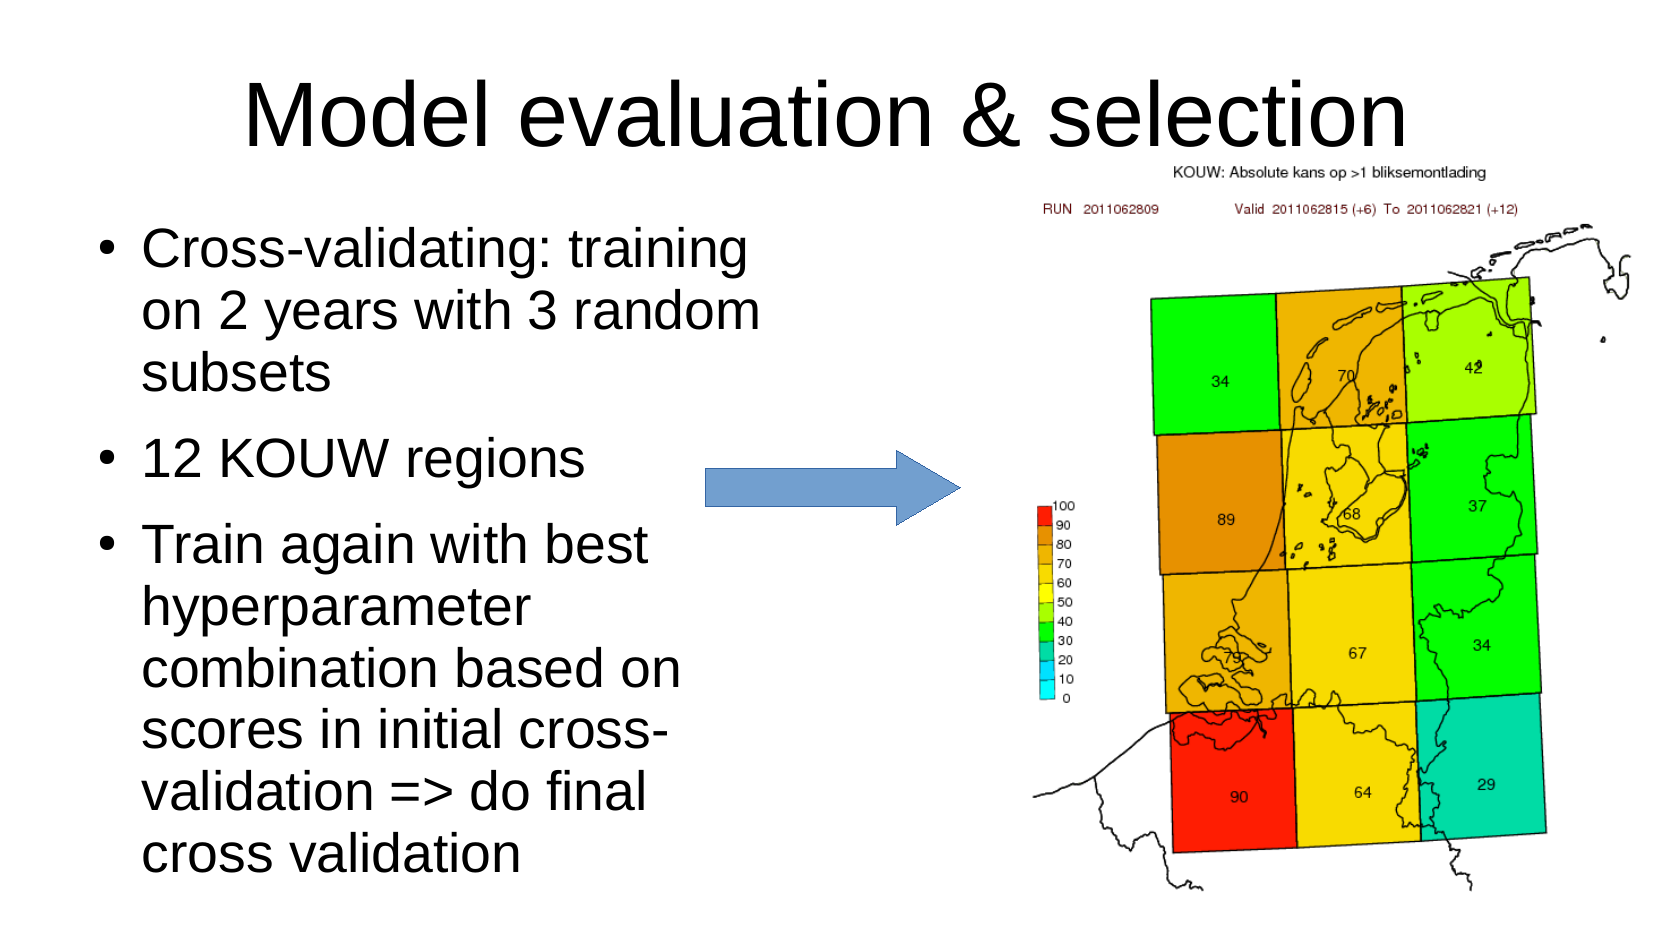

# Model evaluation & selection
Cross-validating: training on 2 years with 3 random subsets
12 KOUW regions
Train again with best hyperparameter combination based on scores in initial cross-validation => do final cross validation